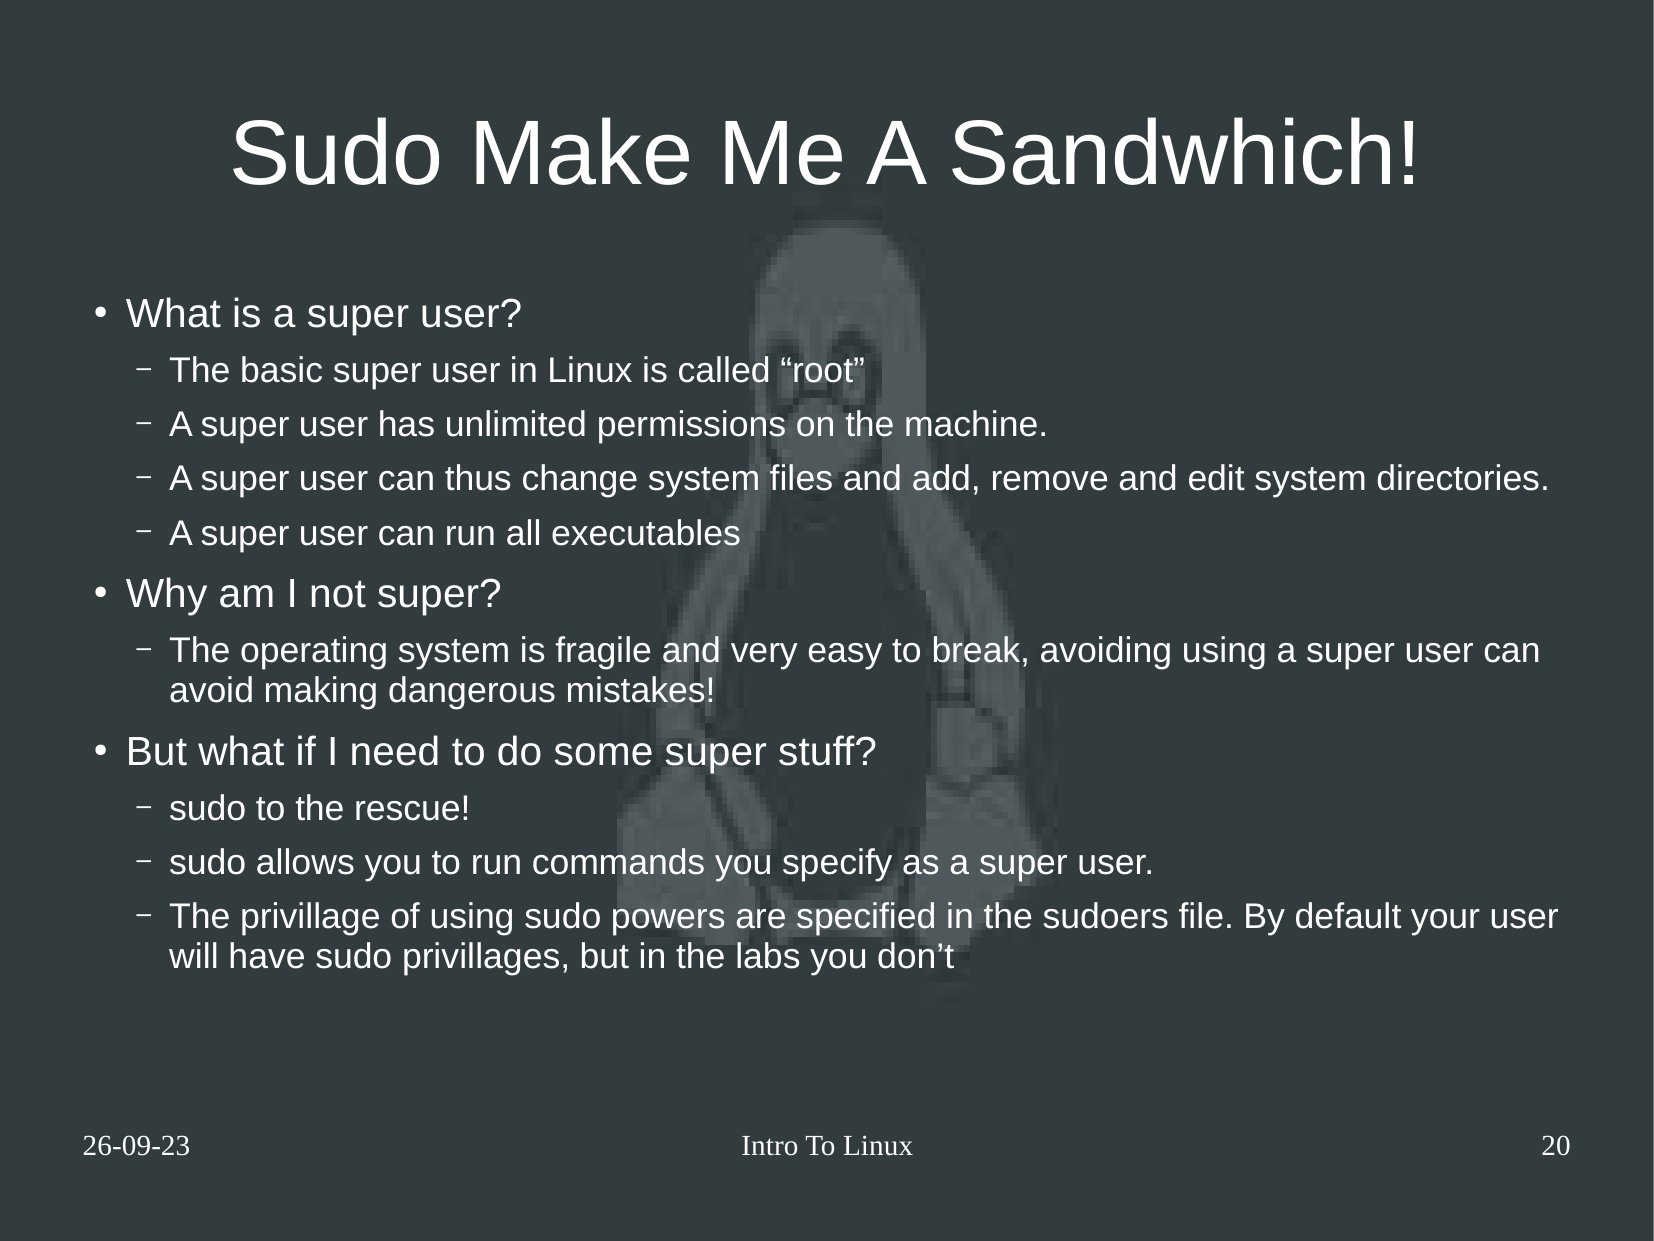

# Sudo Make Me A Sandwhich!
What is a super user?
The basic super user in Linux is called “root”
A super user has unlimited permissions on the machine.
A super user can thus change system files and add, remove and edit system directories.
A super user can run all executables
Why am I not super?
The operating system is fragile and very easy to break, avoiding using a super user can avoid making dangerous mistakes!
But what if I need to do some super stuff?
sudo to the rescue!
sudo allows you to run commands you specify as a super user.
The privillage of using sudo powers are specified in the sudoers file. By default your user will have sudo privillages, but in the labs you don’t
Intro To Linux
20